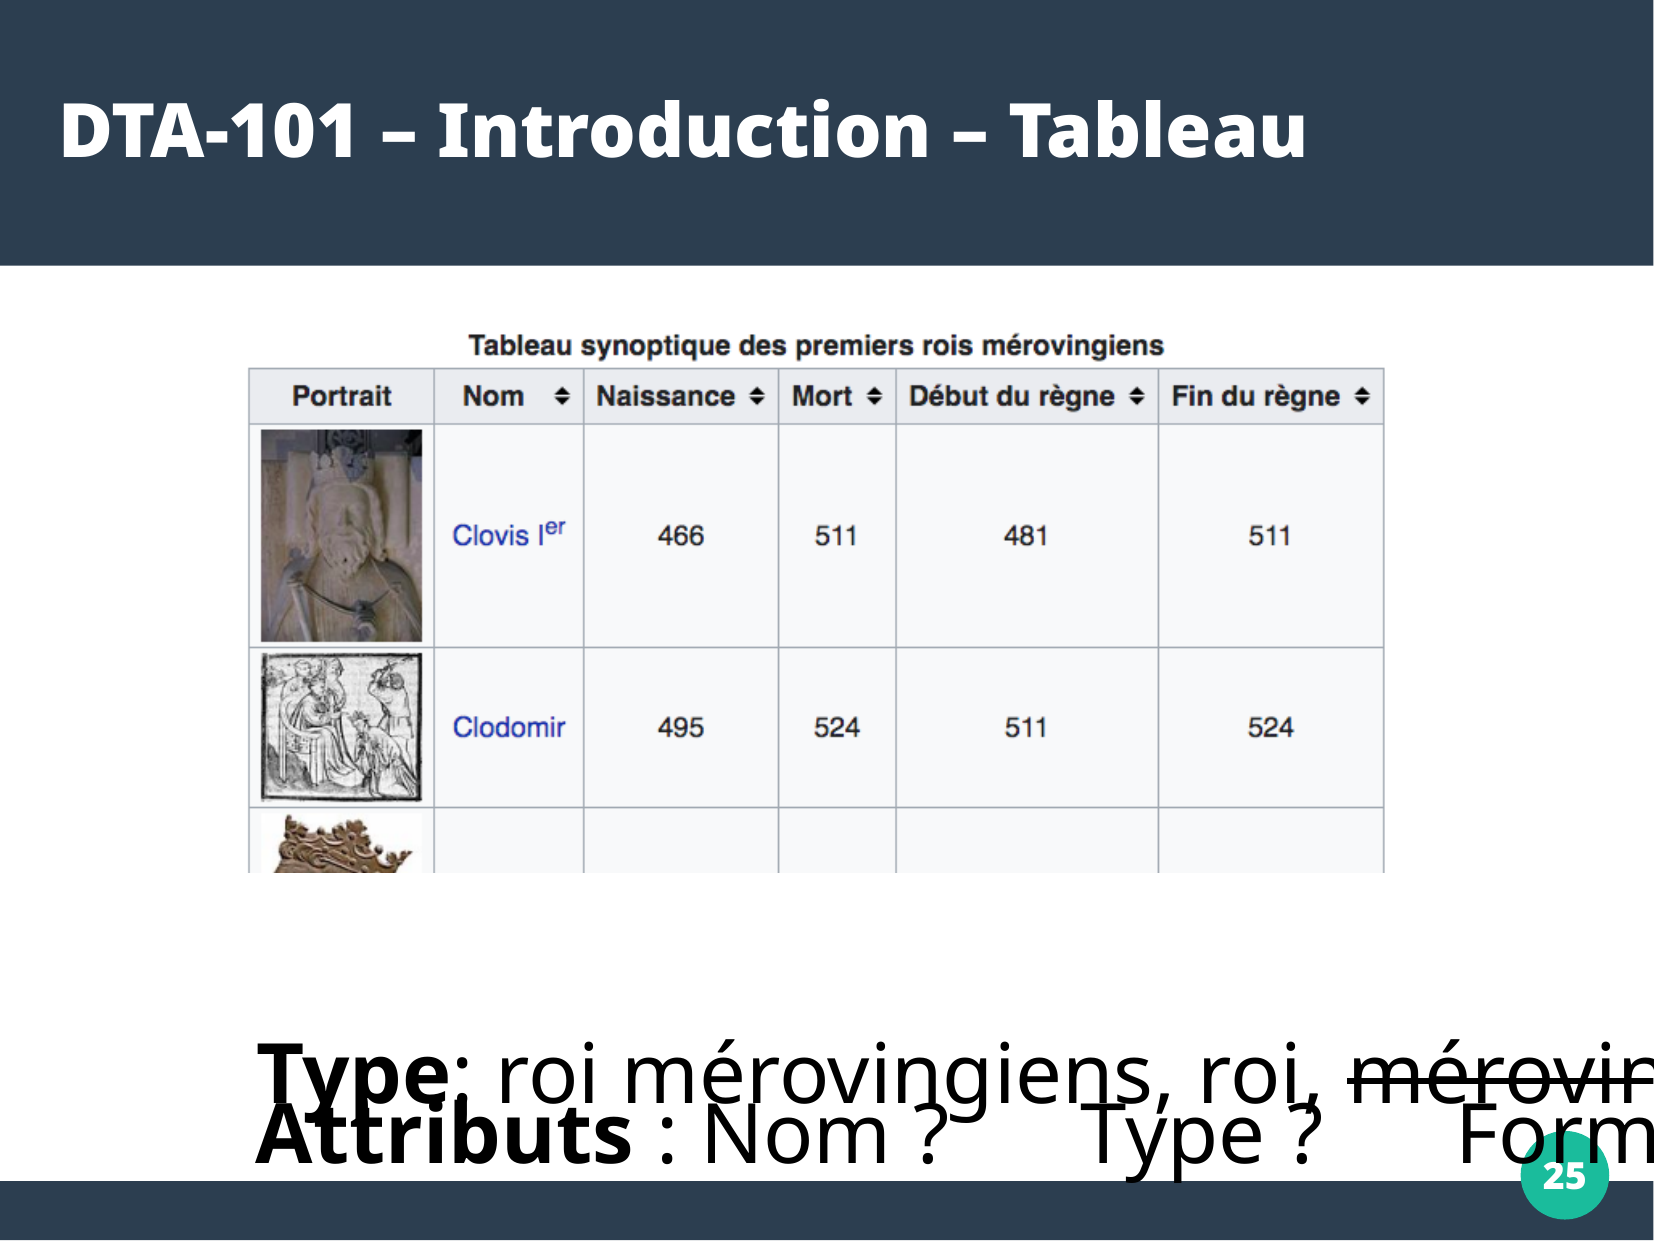

# DTA-101 – Introduction – Tableau
Type: roi mérovingiens, roi, mérovingiens
Attributs : Nom ?		Type ?		Format ?
25